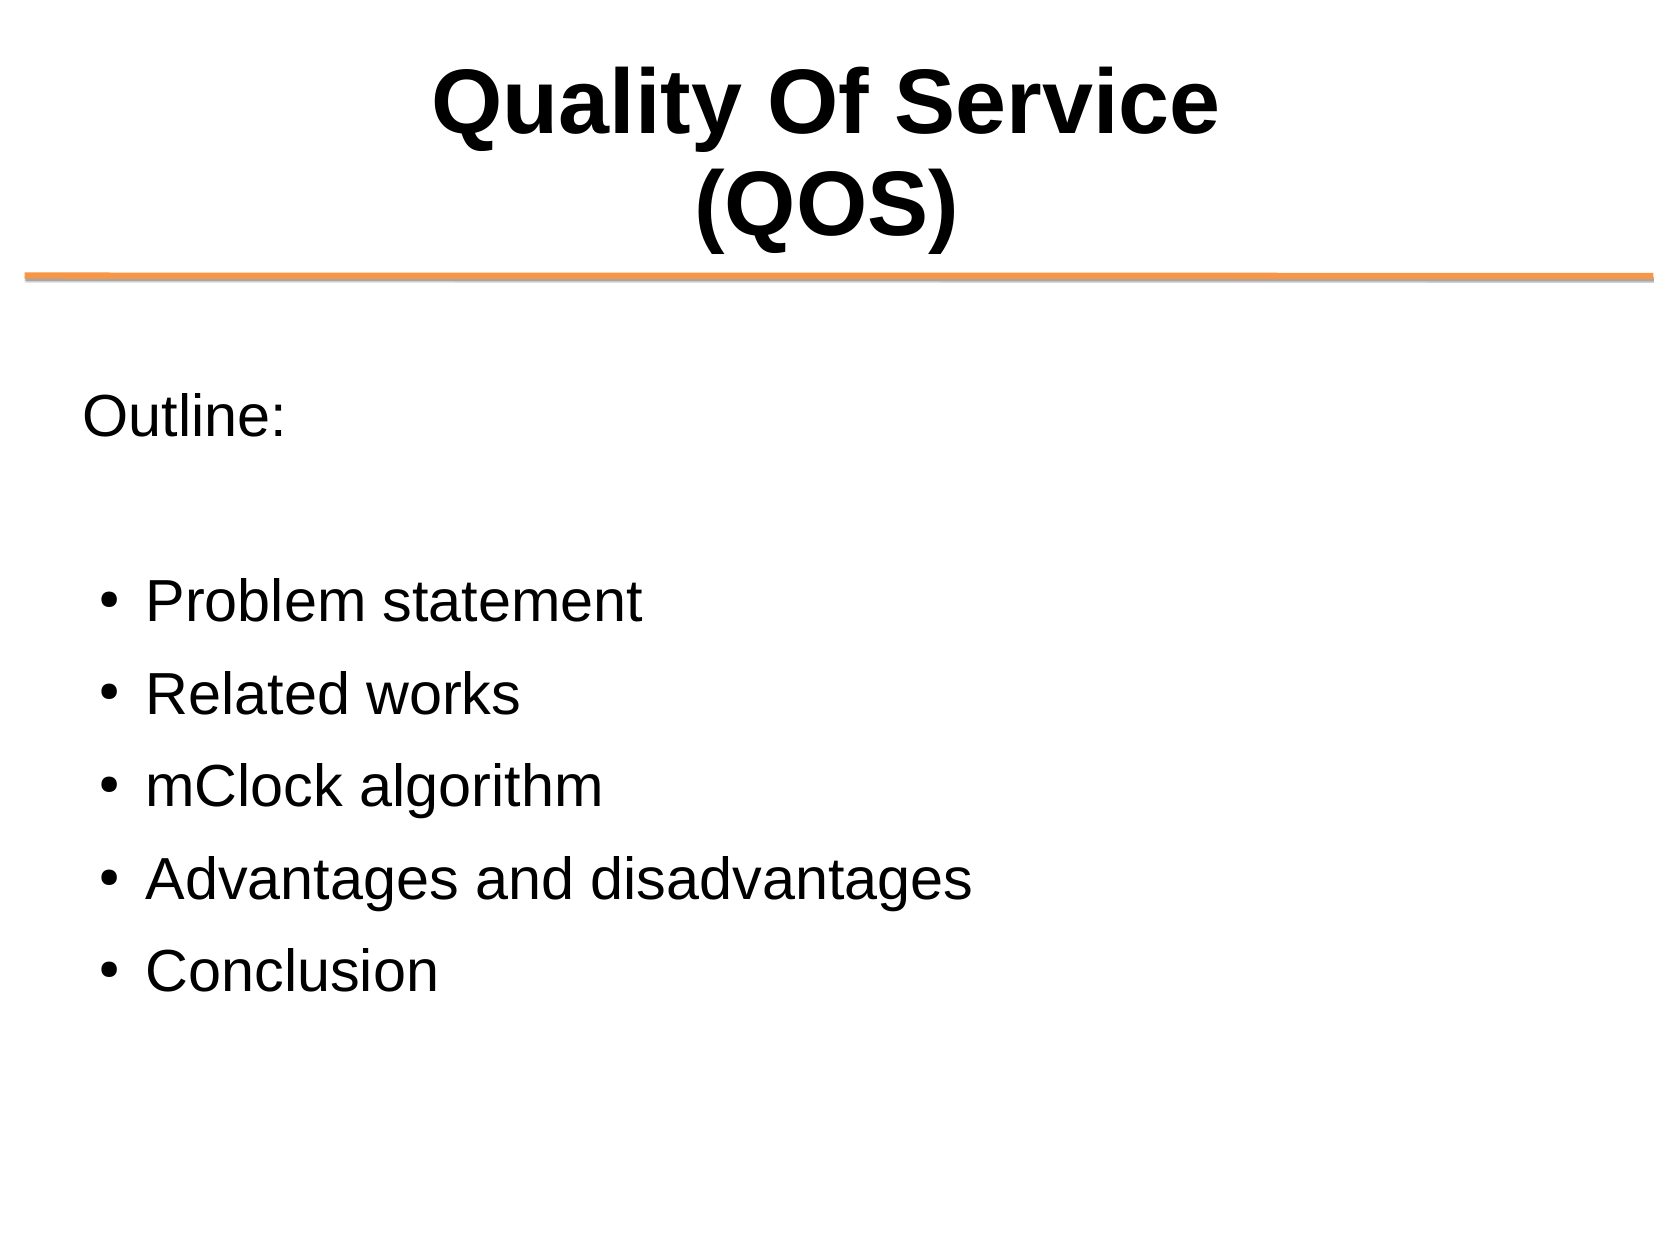

# Quality Of Service (QOS)
Outline:
Problem statement
Related works
mClock algorithm
Advantages and disadvantages
Conclusion